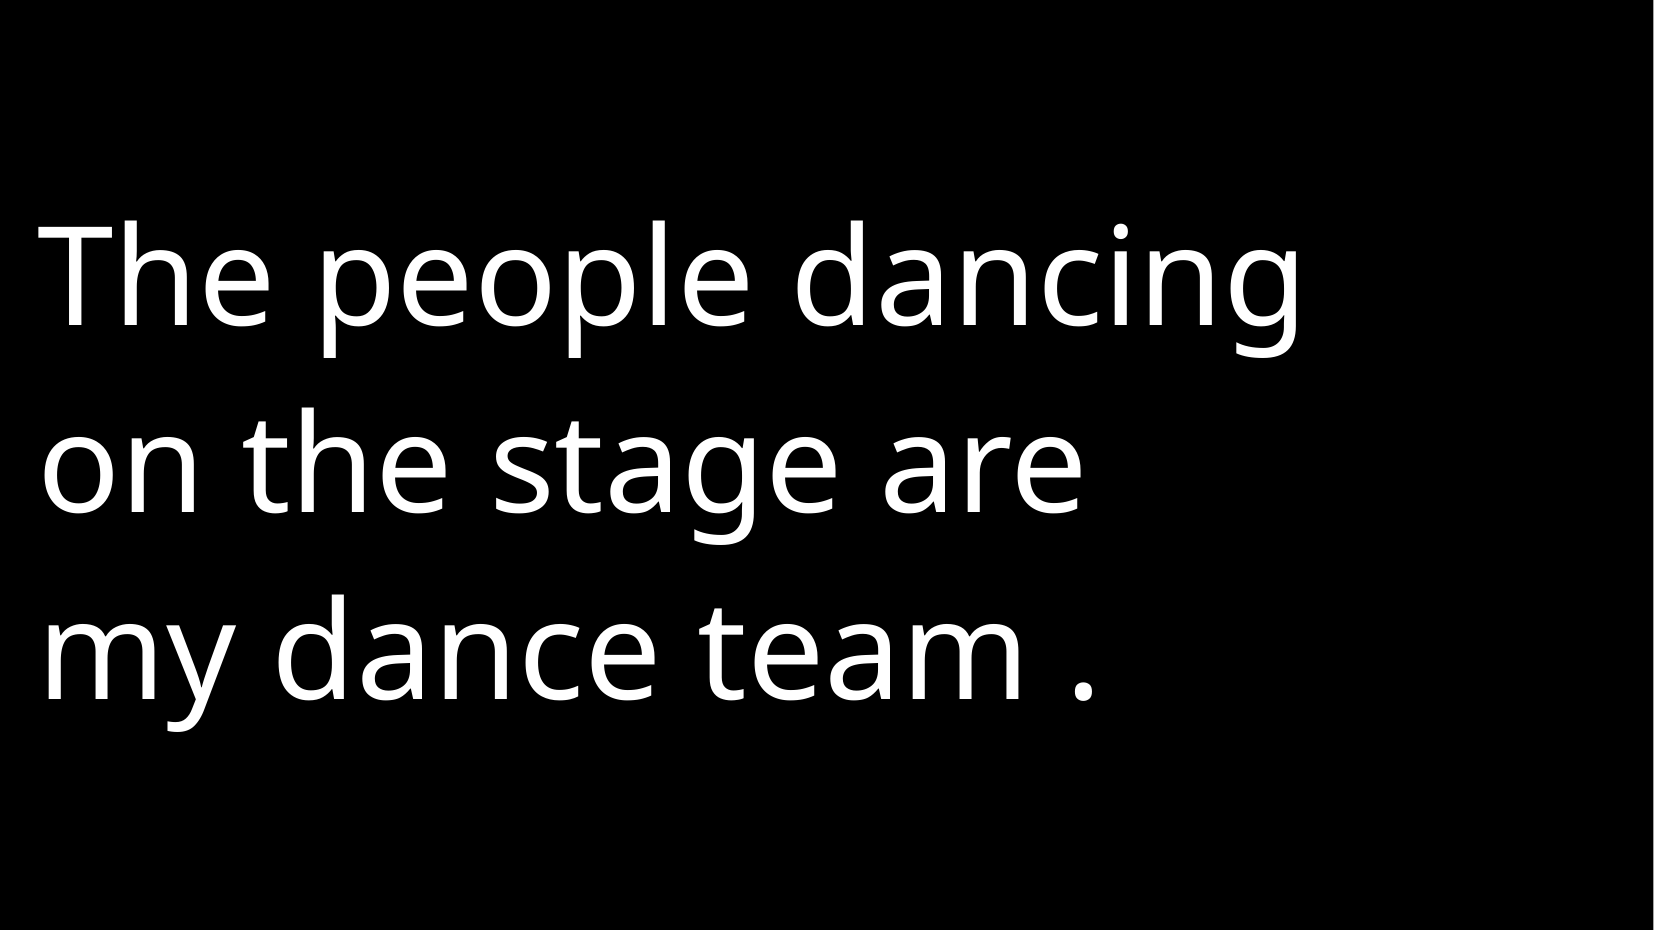

# The people dancing on the stage are my dance team .